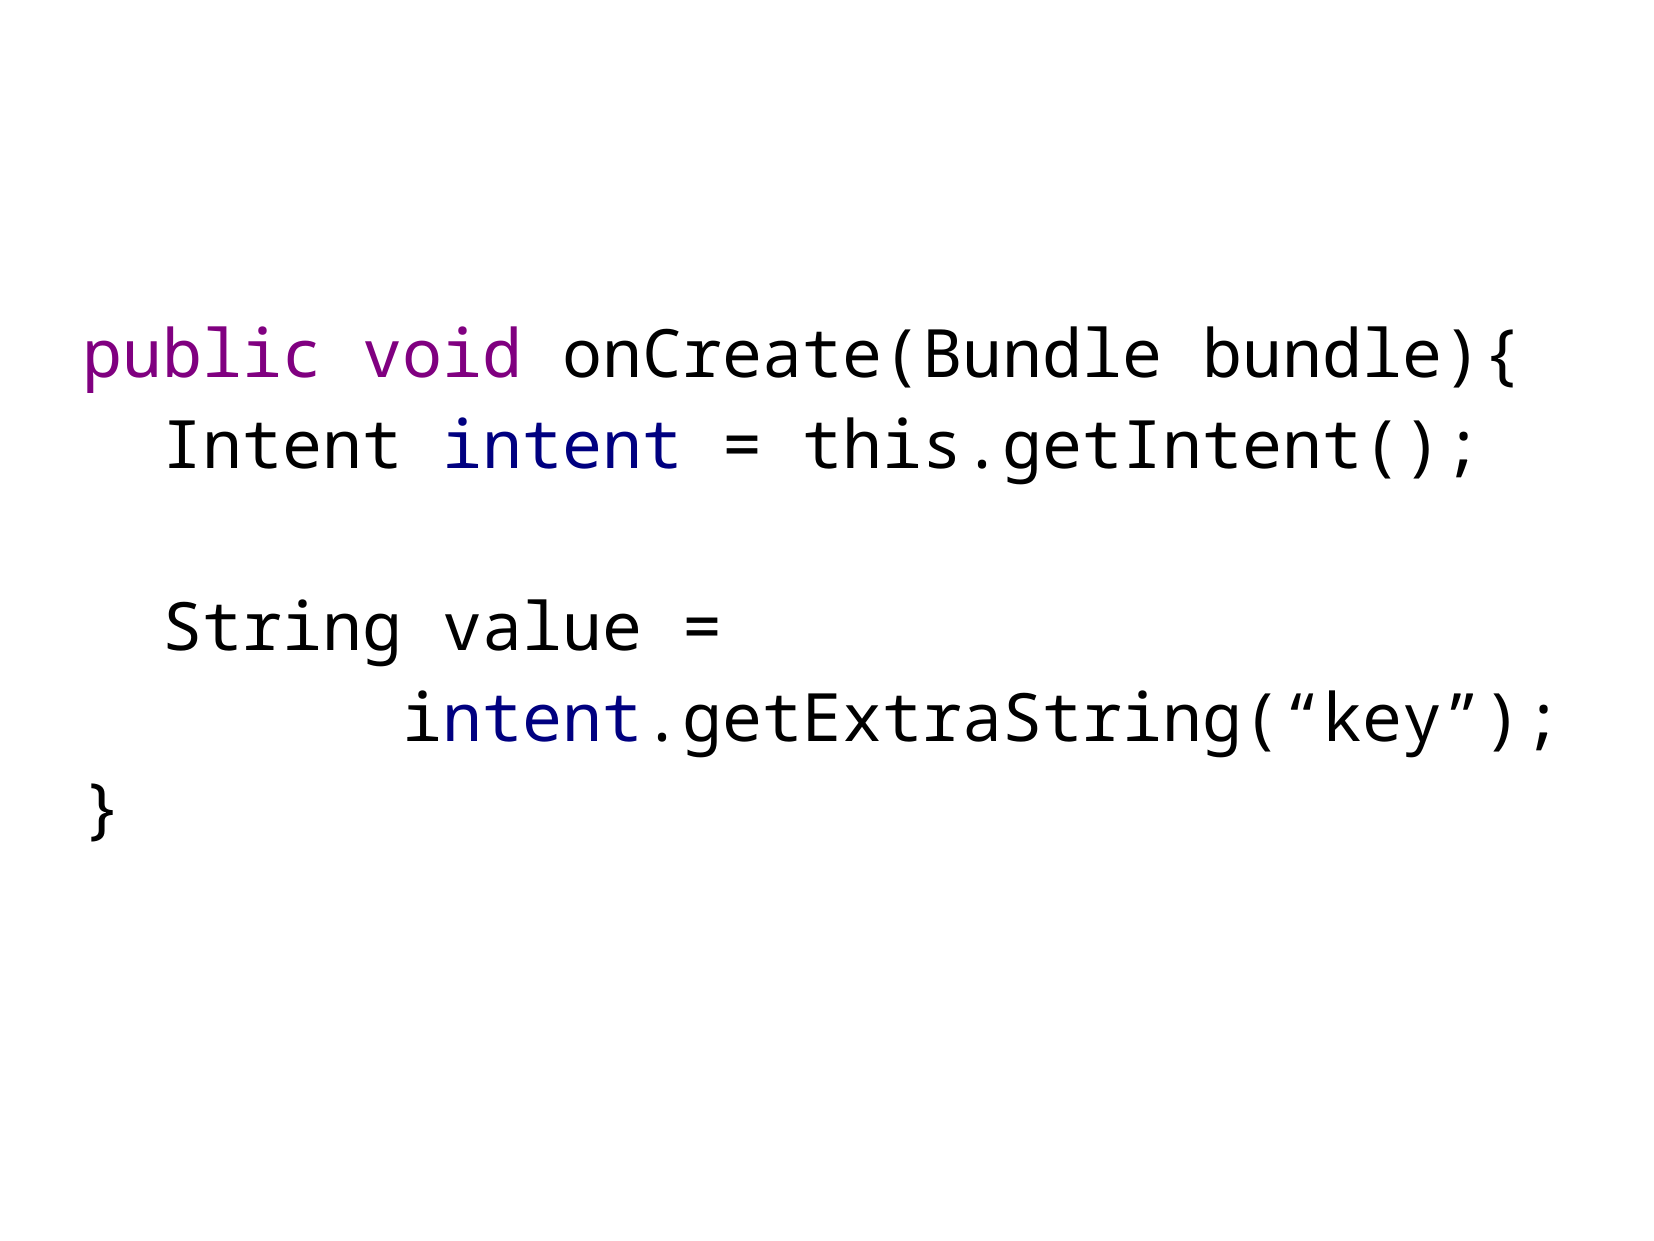

# public void onCreate(Bundle bundle){
 Intent intent = this.getIntent();
 String value =
 intent.getExtraString(“key”);
}